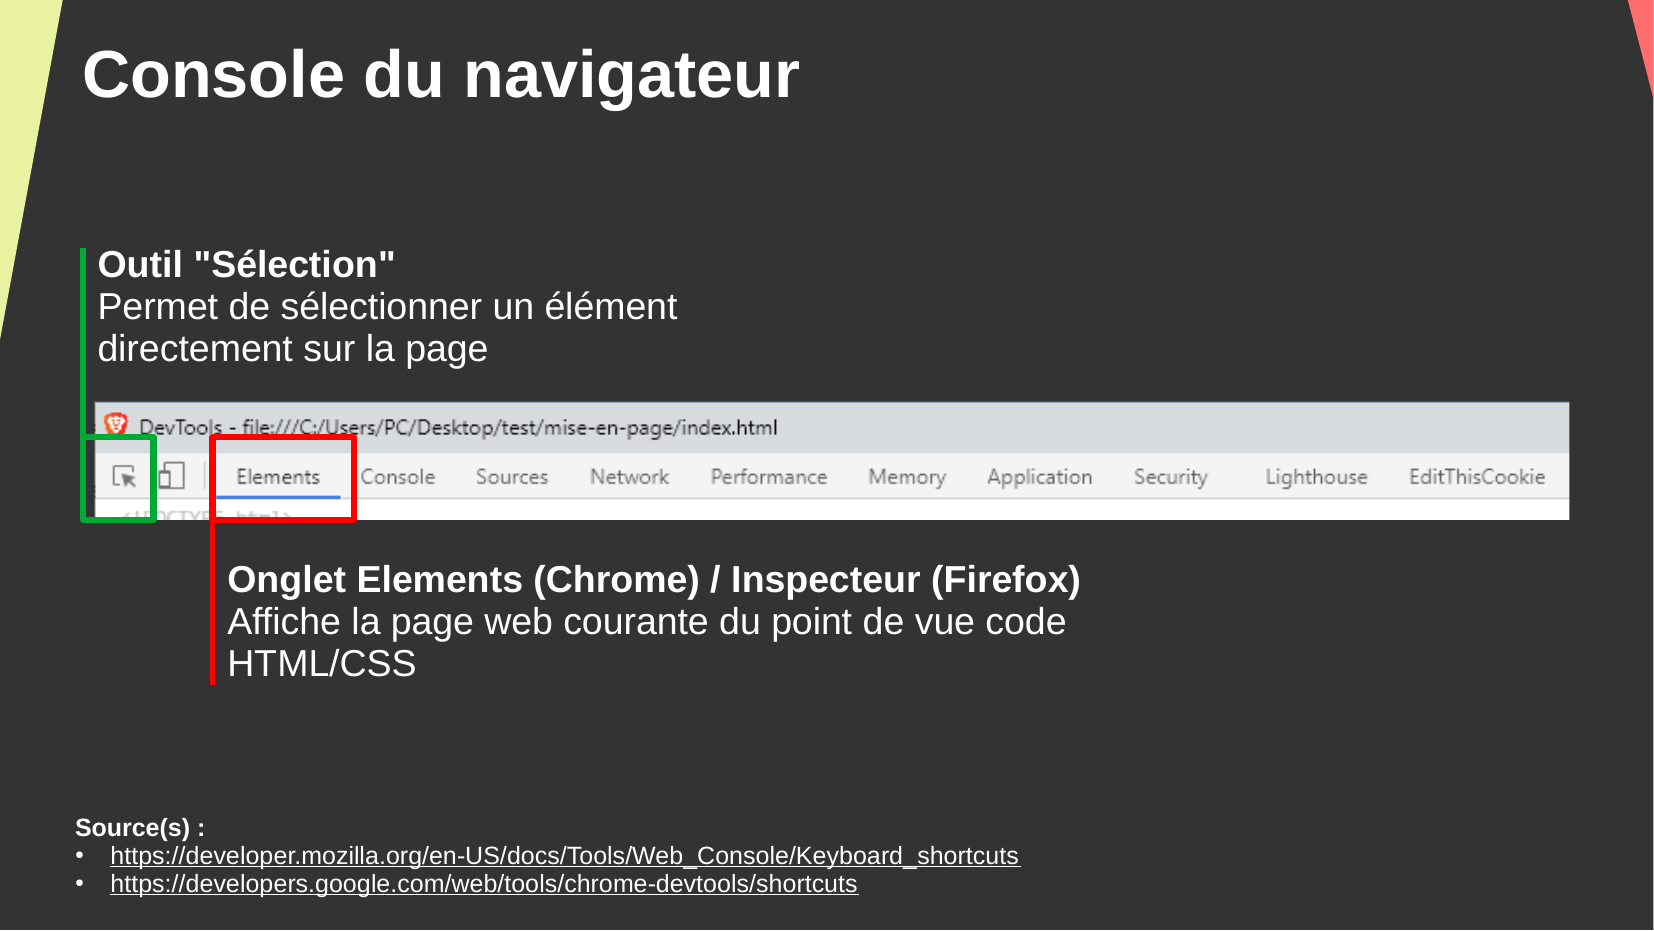

# Console du navigateur
Outil "Sélection"
Permet de sélectionner un élément directement sur la page
Onglet Elements (Chrome) / Inspecteur (Firefox)
Affiche la page web courante du point de vue code HTML/CSS
Source(s) :
https://developer.mozilla.org/en-US/docs/Tools/Web_Console/Keyboard_shortcuts
https://developers.google.com/web/tools/chrome-devtools/shortcuts